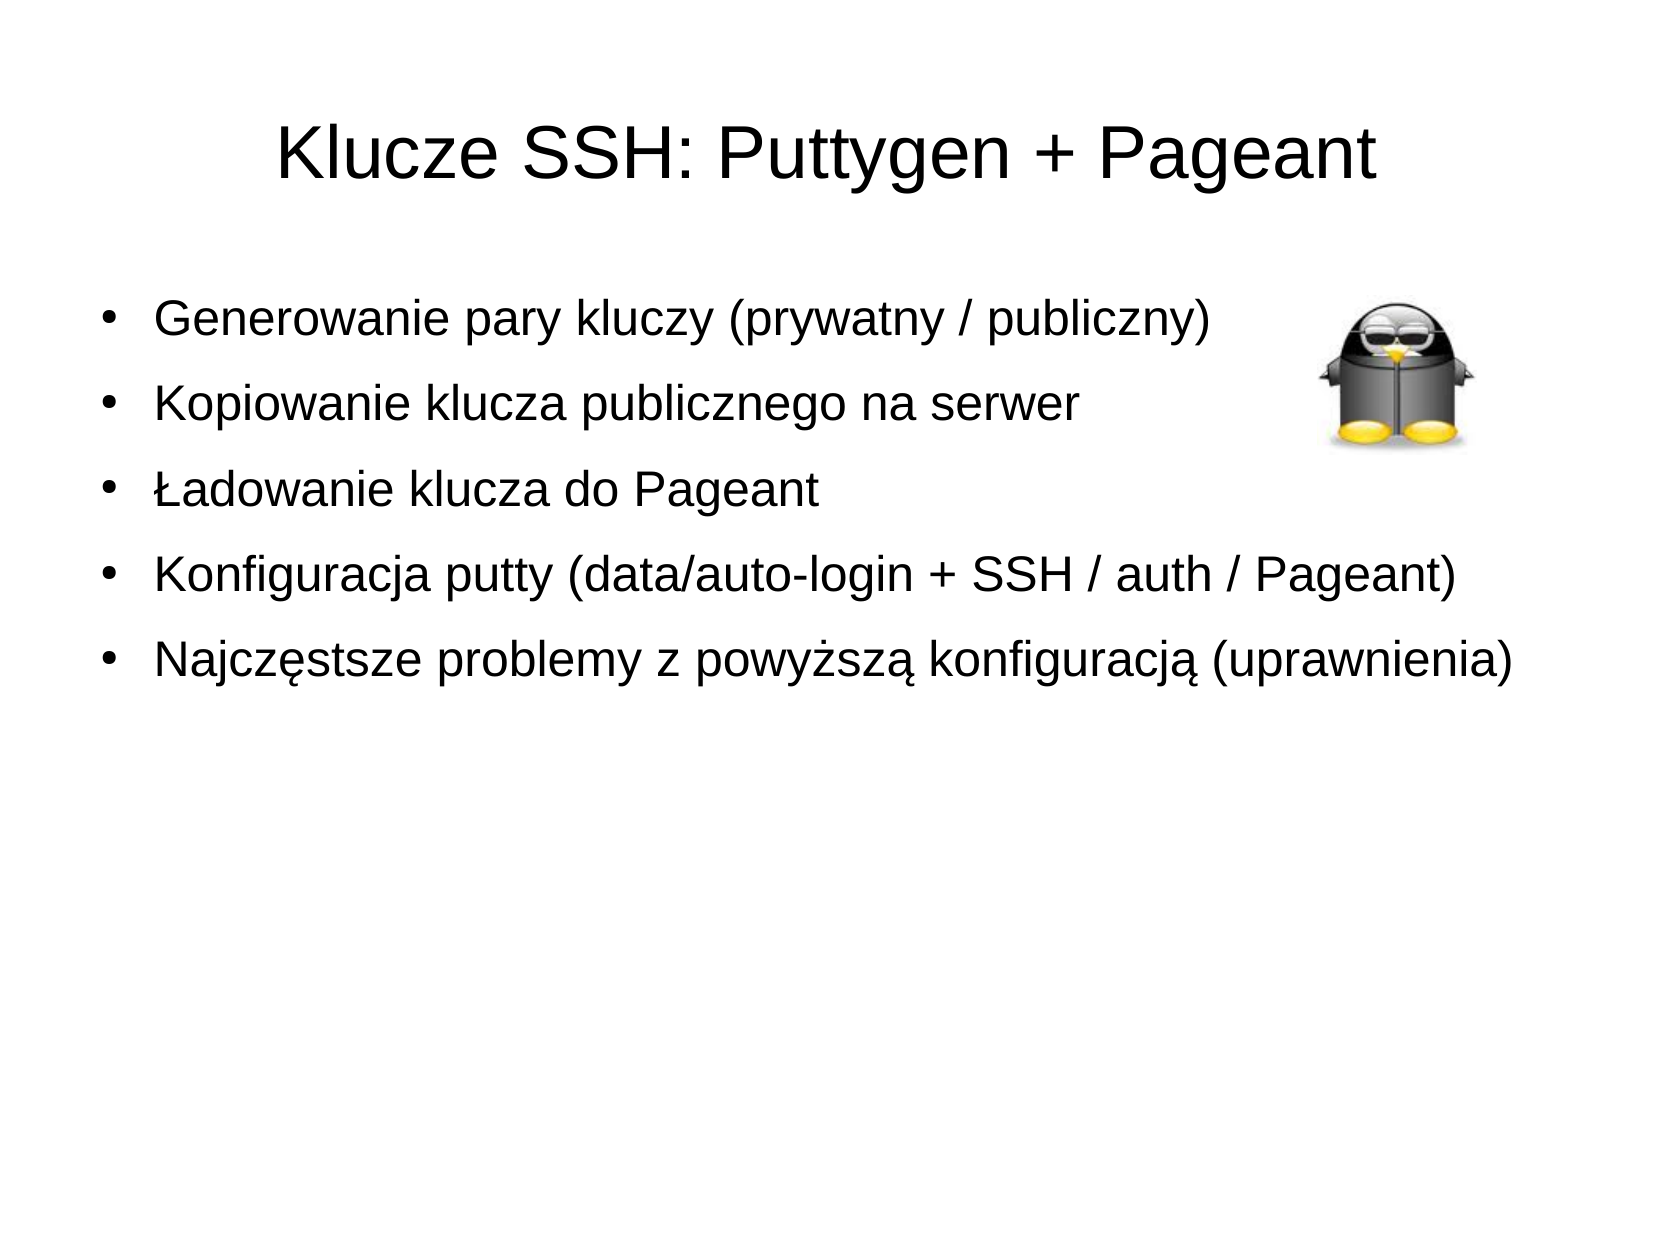

# Klucze SSH: Puttygen + Pageant
Generowanie pary kluczy (prywatny / publiczny)
Kopiowanie klucza publicznego na serwer
Ładowanie klucza do Pageant
Konfiguracja putty (data/auto-login + SSH / auth / Pageant)
Najczęstsze problemy z powyższą konfiguracją (uprawnienia)